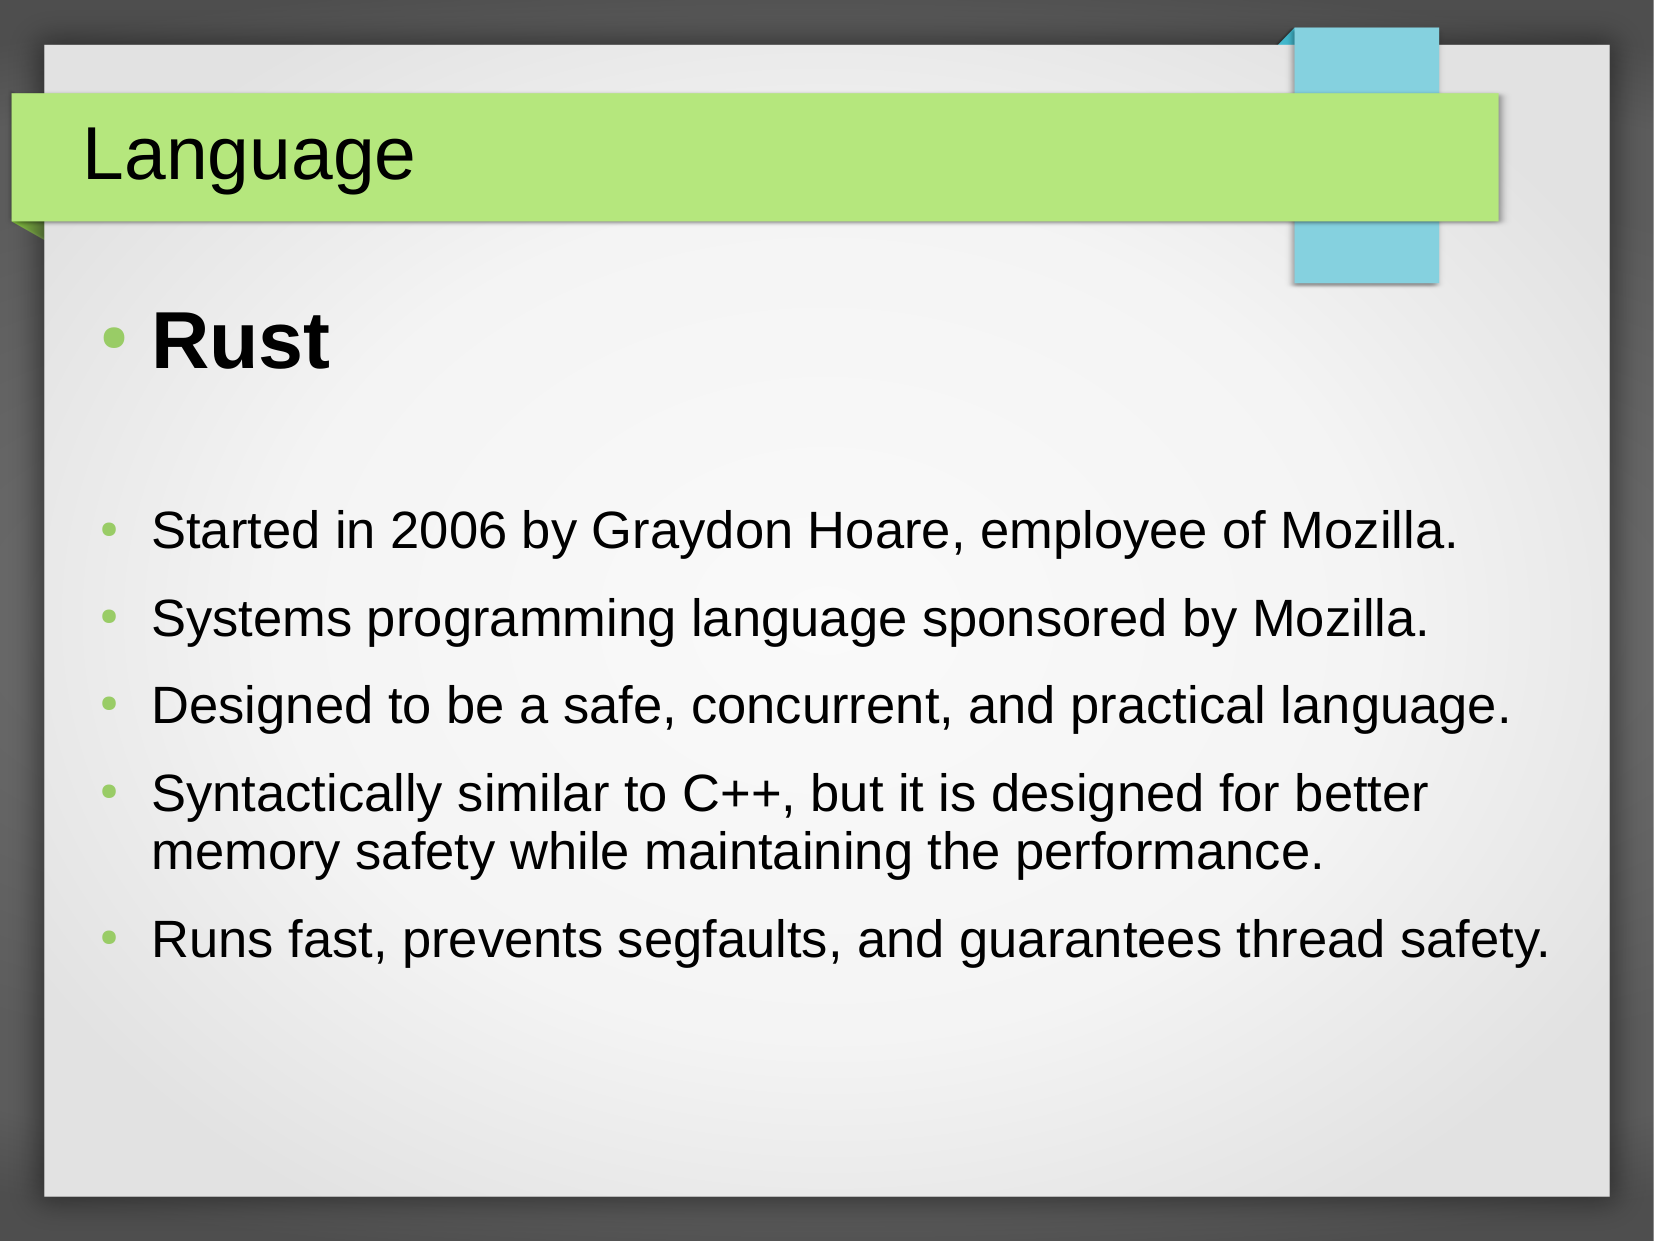

# Language
Rust
Started in 2006 by Graydon Hoare, employee of Mozilla.
Systems programming language sponsored by Mozilla.
Designed to be a safe, concurrent, and practical language.
Syntactically similar to C++, but it is designed for better memory safety while maintaining the performance.
Runs fast, prevents segfaults, and guarantees thread safety.